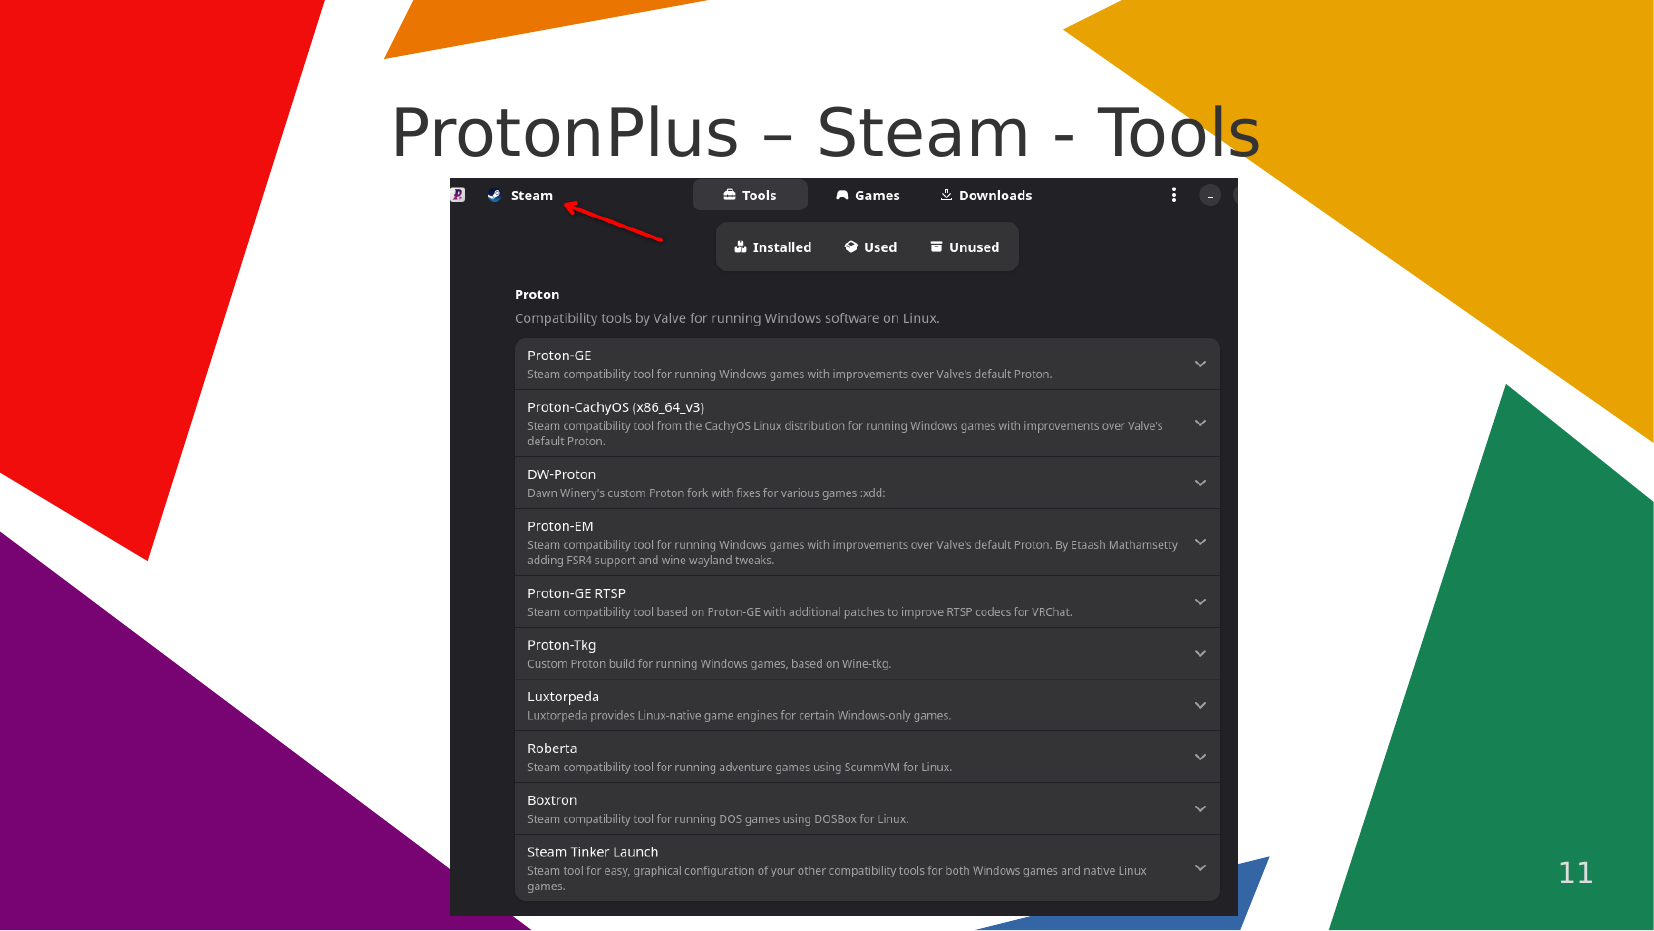

# ProtonPlus – Steam - Tools
11